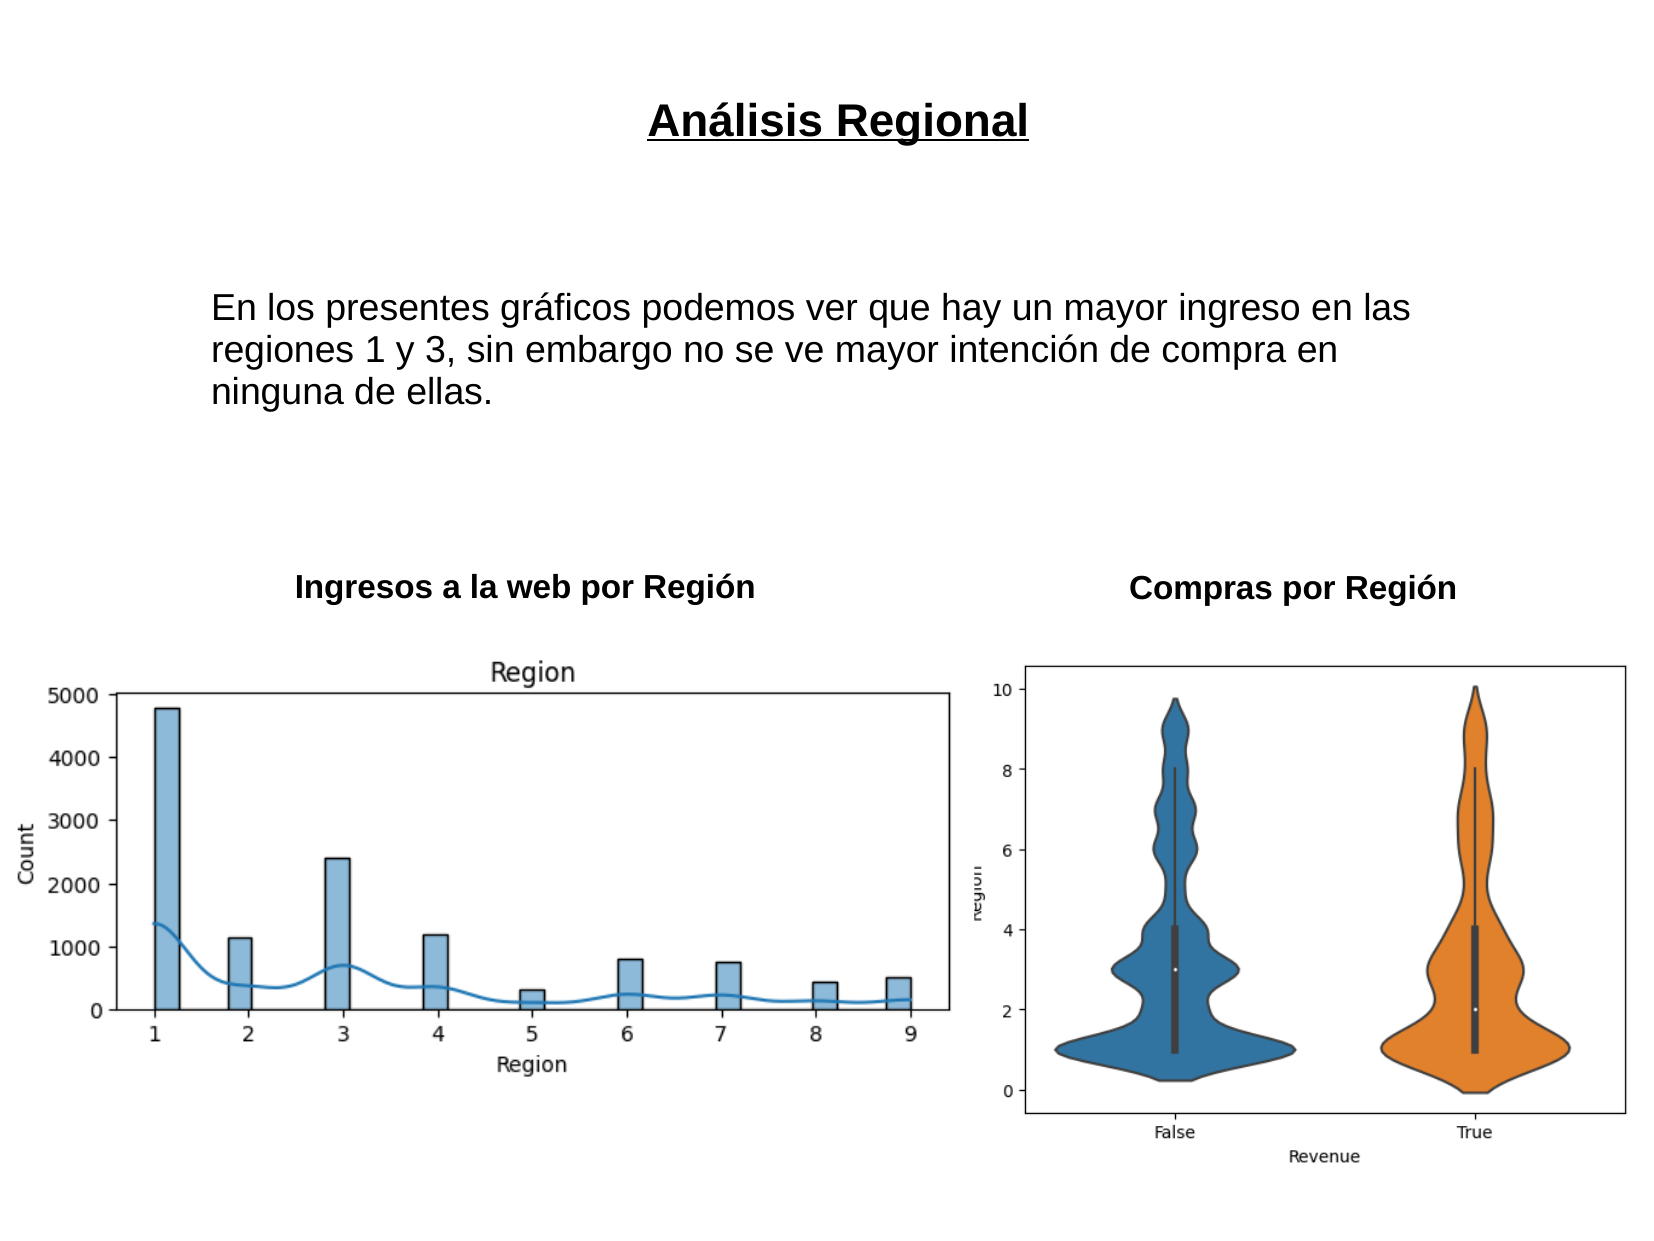

Análisis Regional
En los presentes gráficos podemos ver que hay un mayor ingreso en las regiones 1 y 3, sin embargo no se ve mayor intención de compra en ninguna de ellas.
Ingresos a la web por Región
Compras por Región